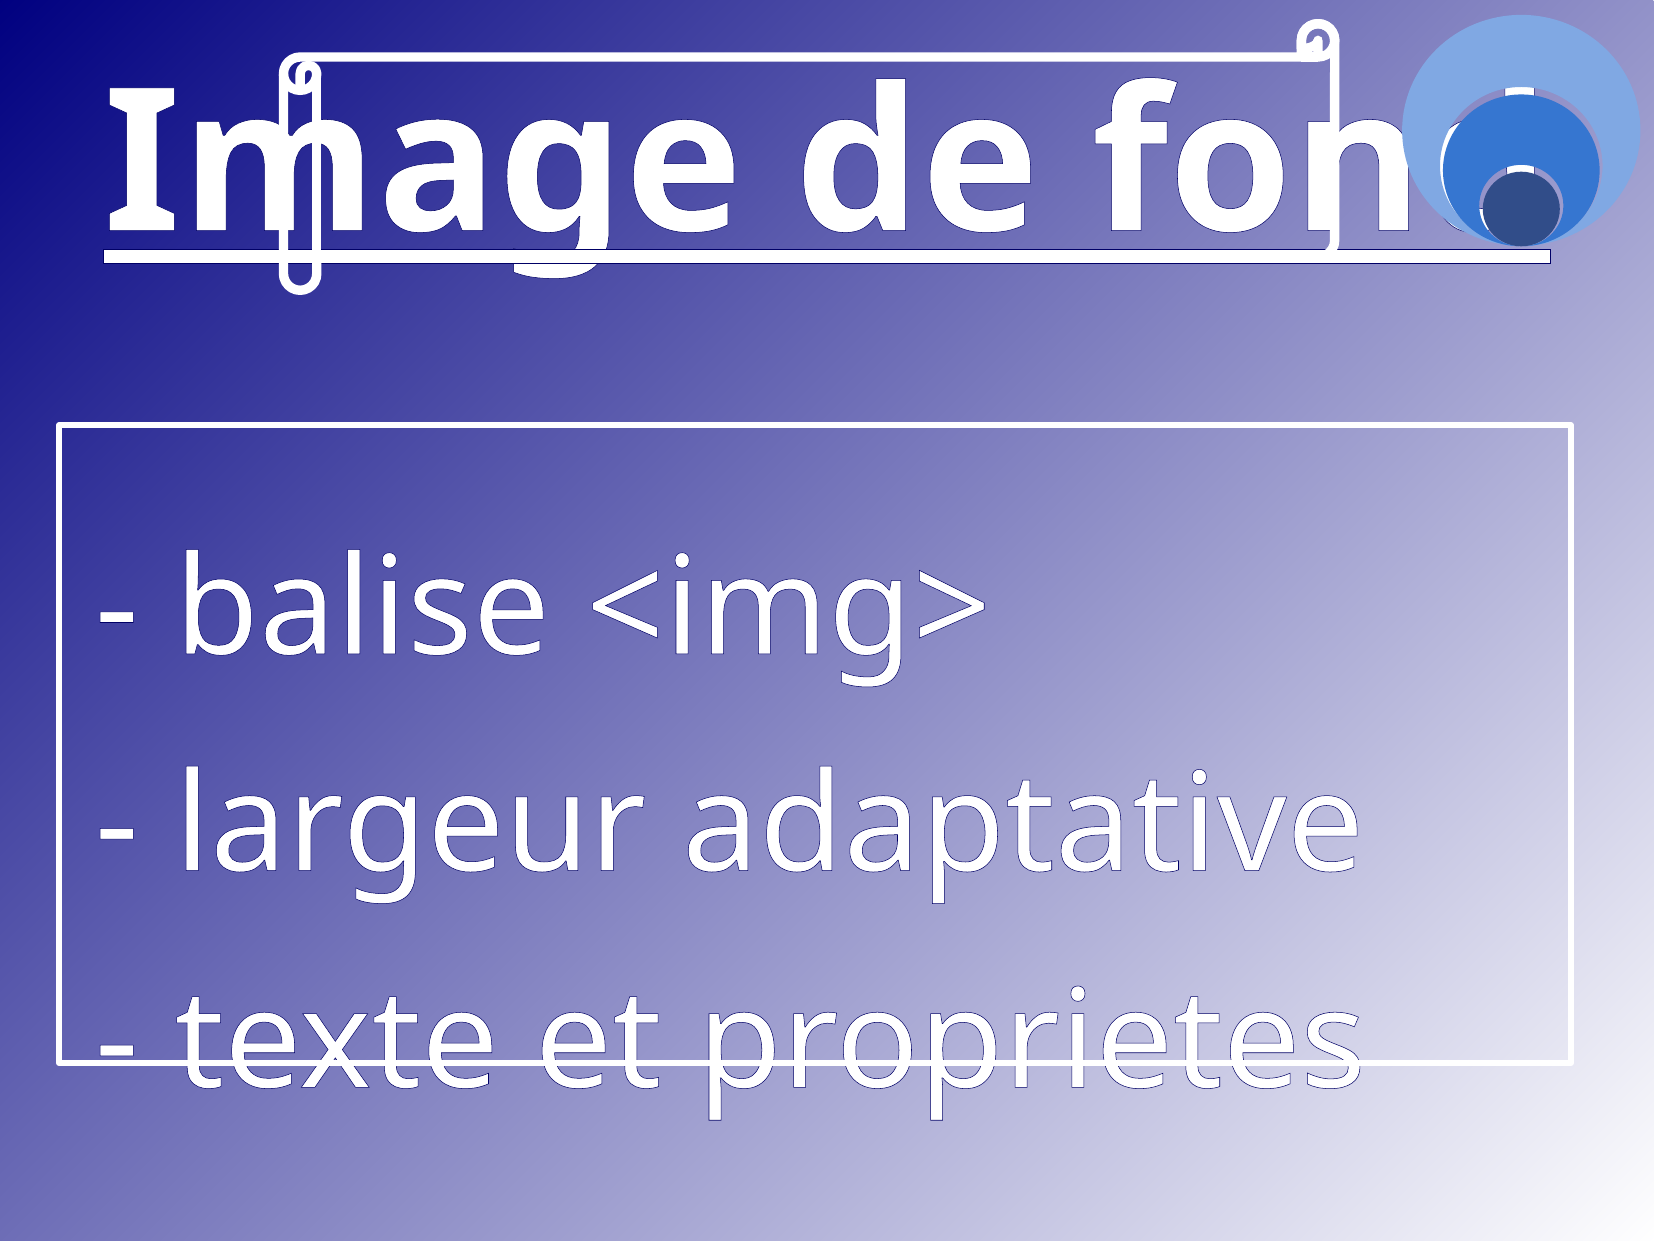

# Image de fond
- balise <img>
- largeur adaptative
- texte et proprietes